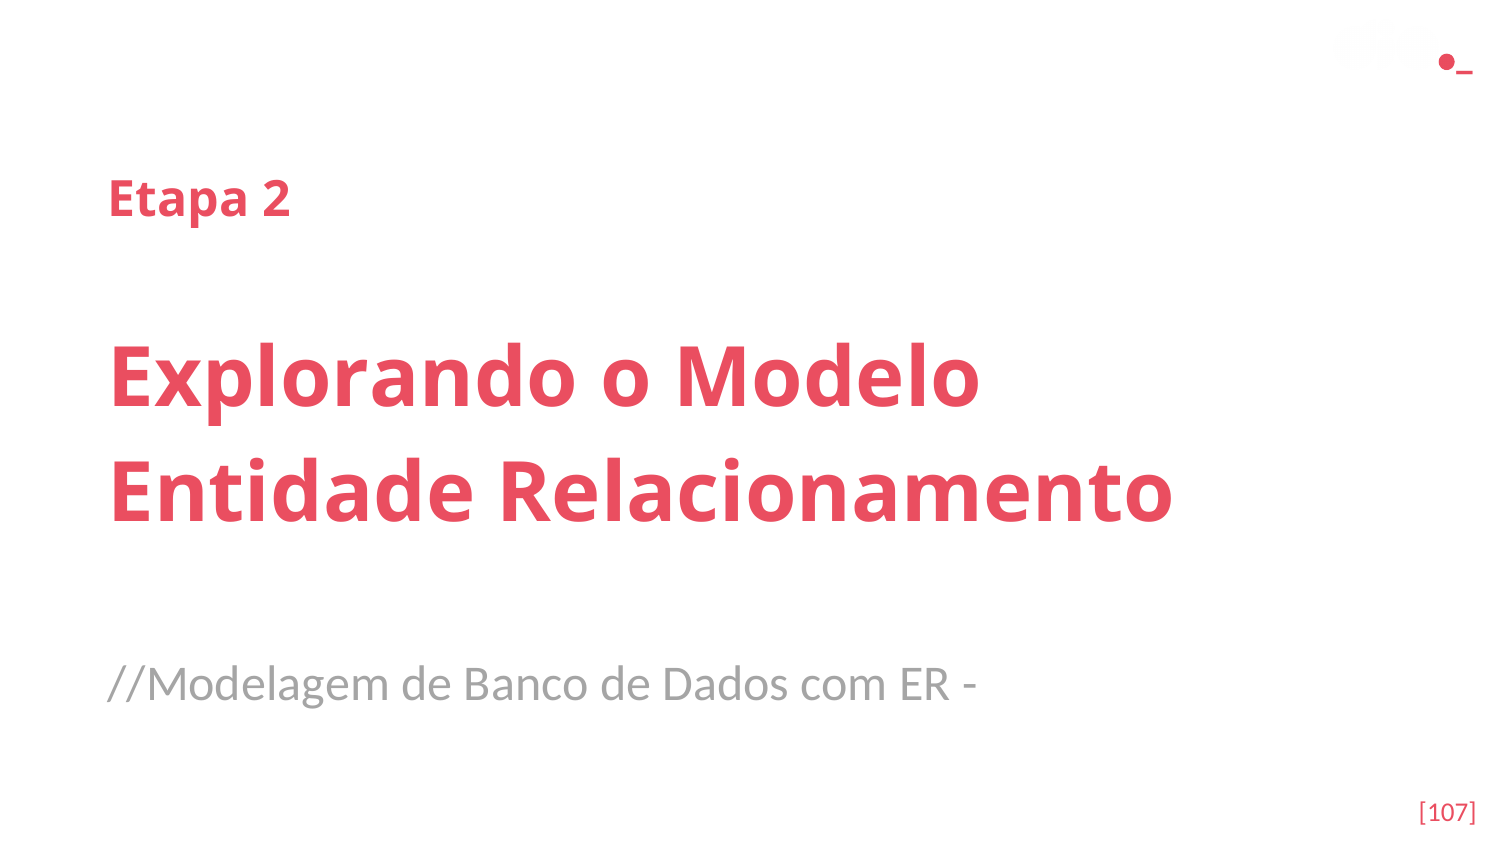

Etapa 2
Explorando o Modelo Entidade Relacionamento
//Modelagem de Banco de Dados com ER -